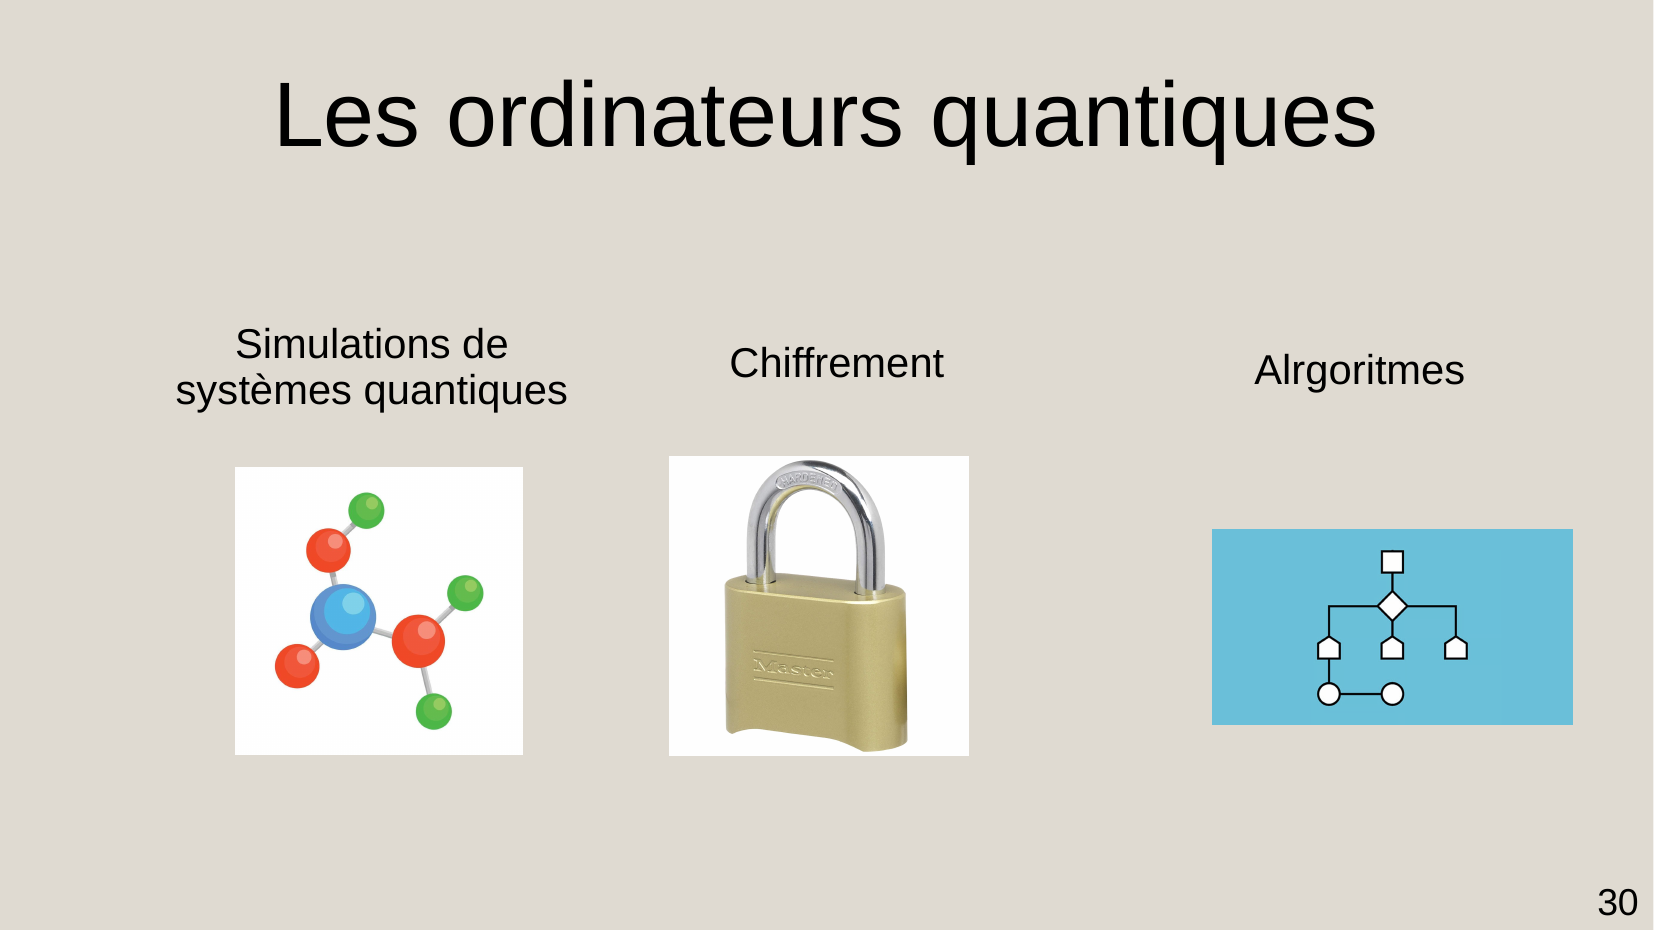

# Les ordinateurs quantiques
Chiffrement
Simulations de systèmes quantiques
Alrgoritmes